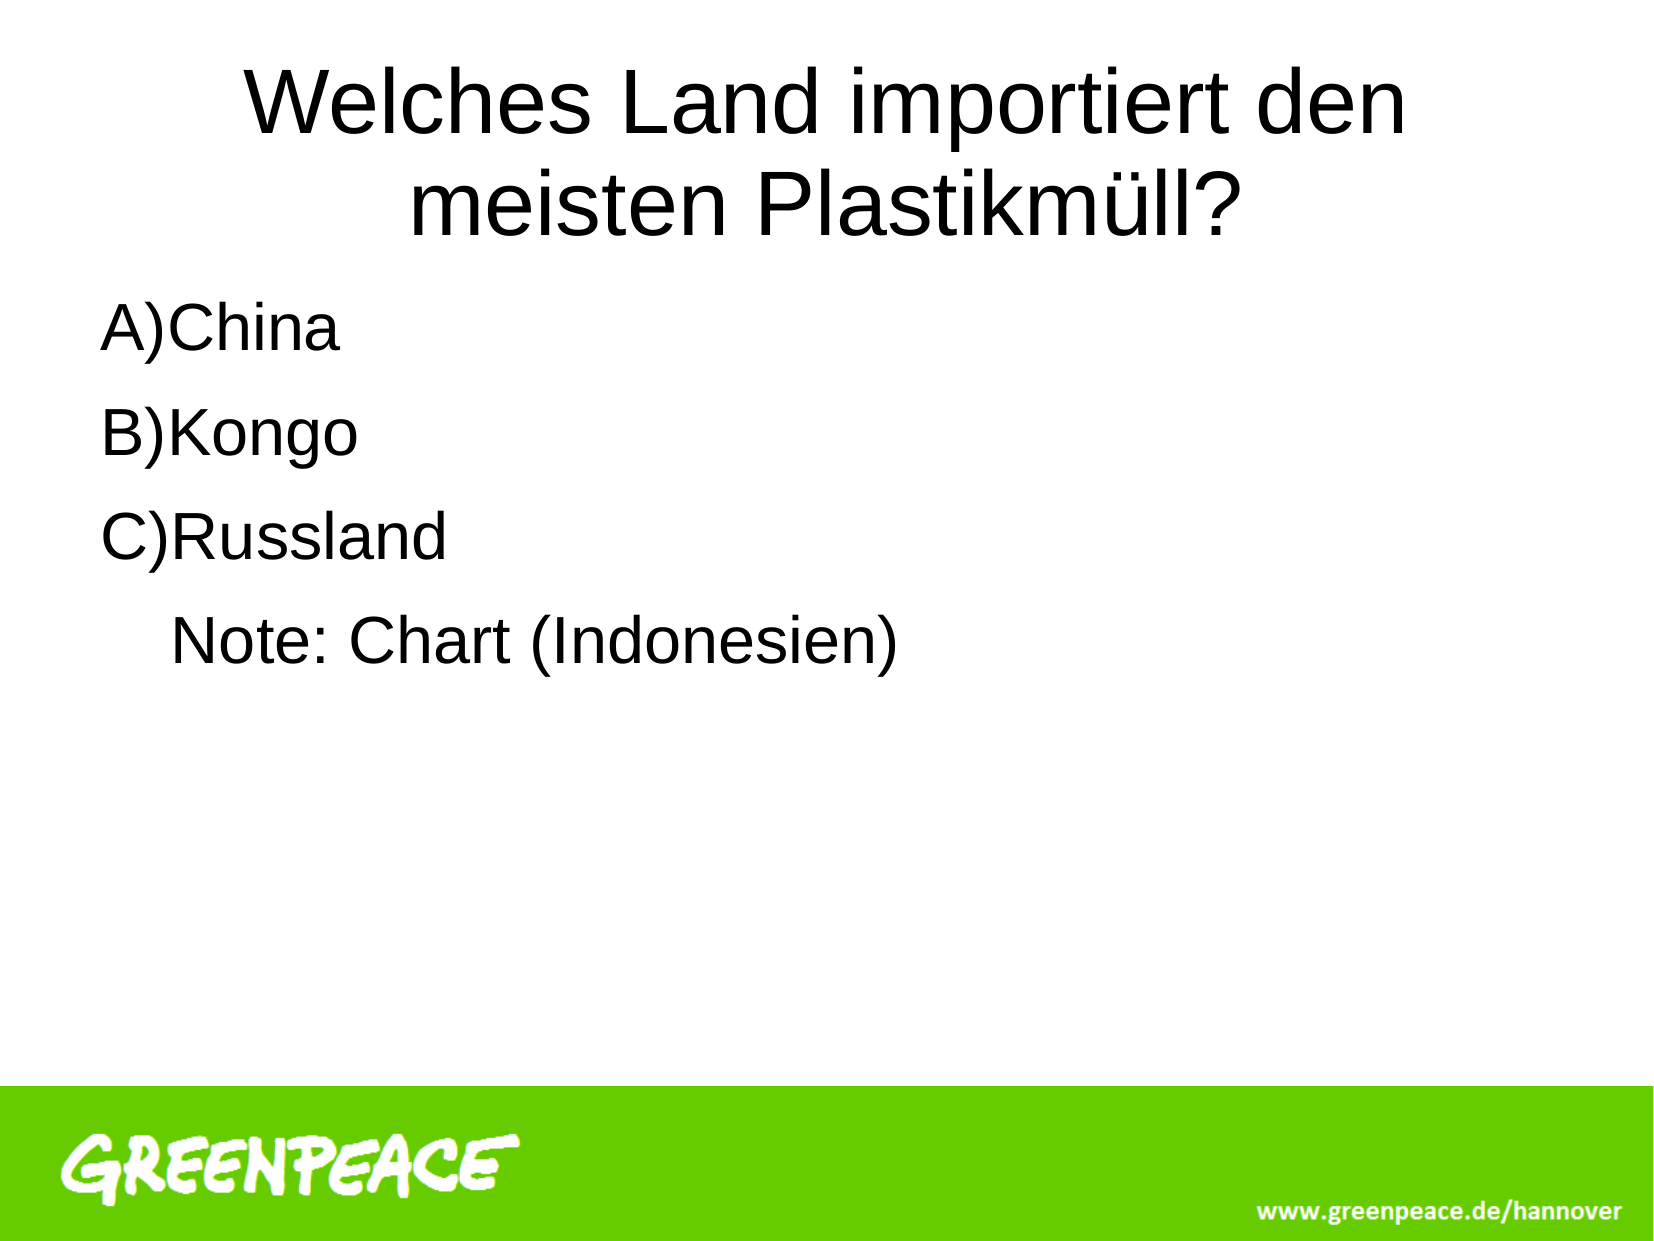

# Welches Land importiert den meisten Plastikmüll?
China
Kongo
Russland
Note: Chart (Indonesien)